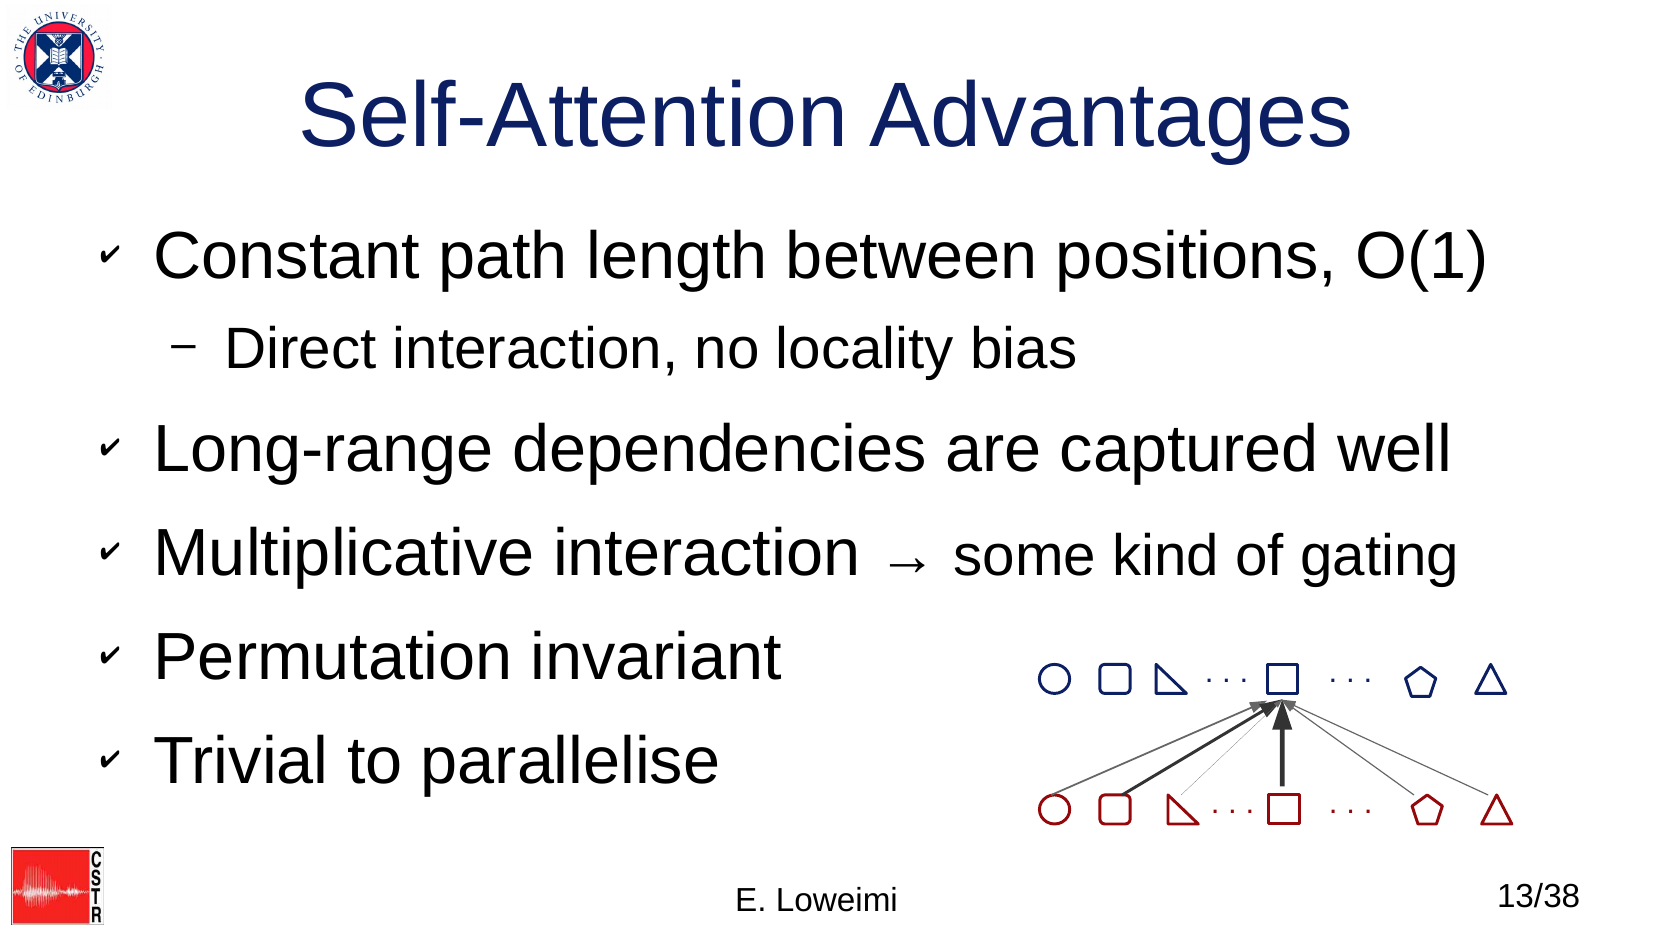

# Self-Attention Advantages
Constant path length between positions, O(1)
Direct interaction, no locality bias
Long-range dependencies are captured well
Multiplicative interaction → some kind of gating
Permutation invariant
Trivial to parallelise
. . .
. . .
. . .
. . .
13/38
E. Loweimi